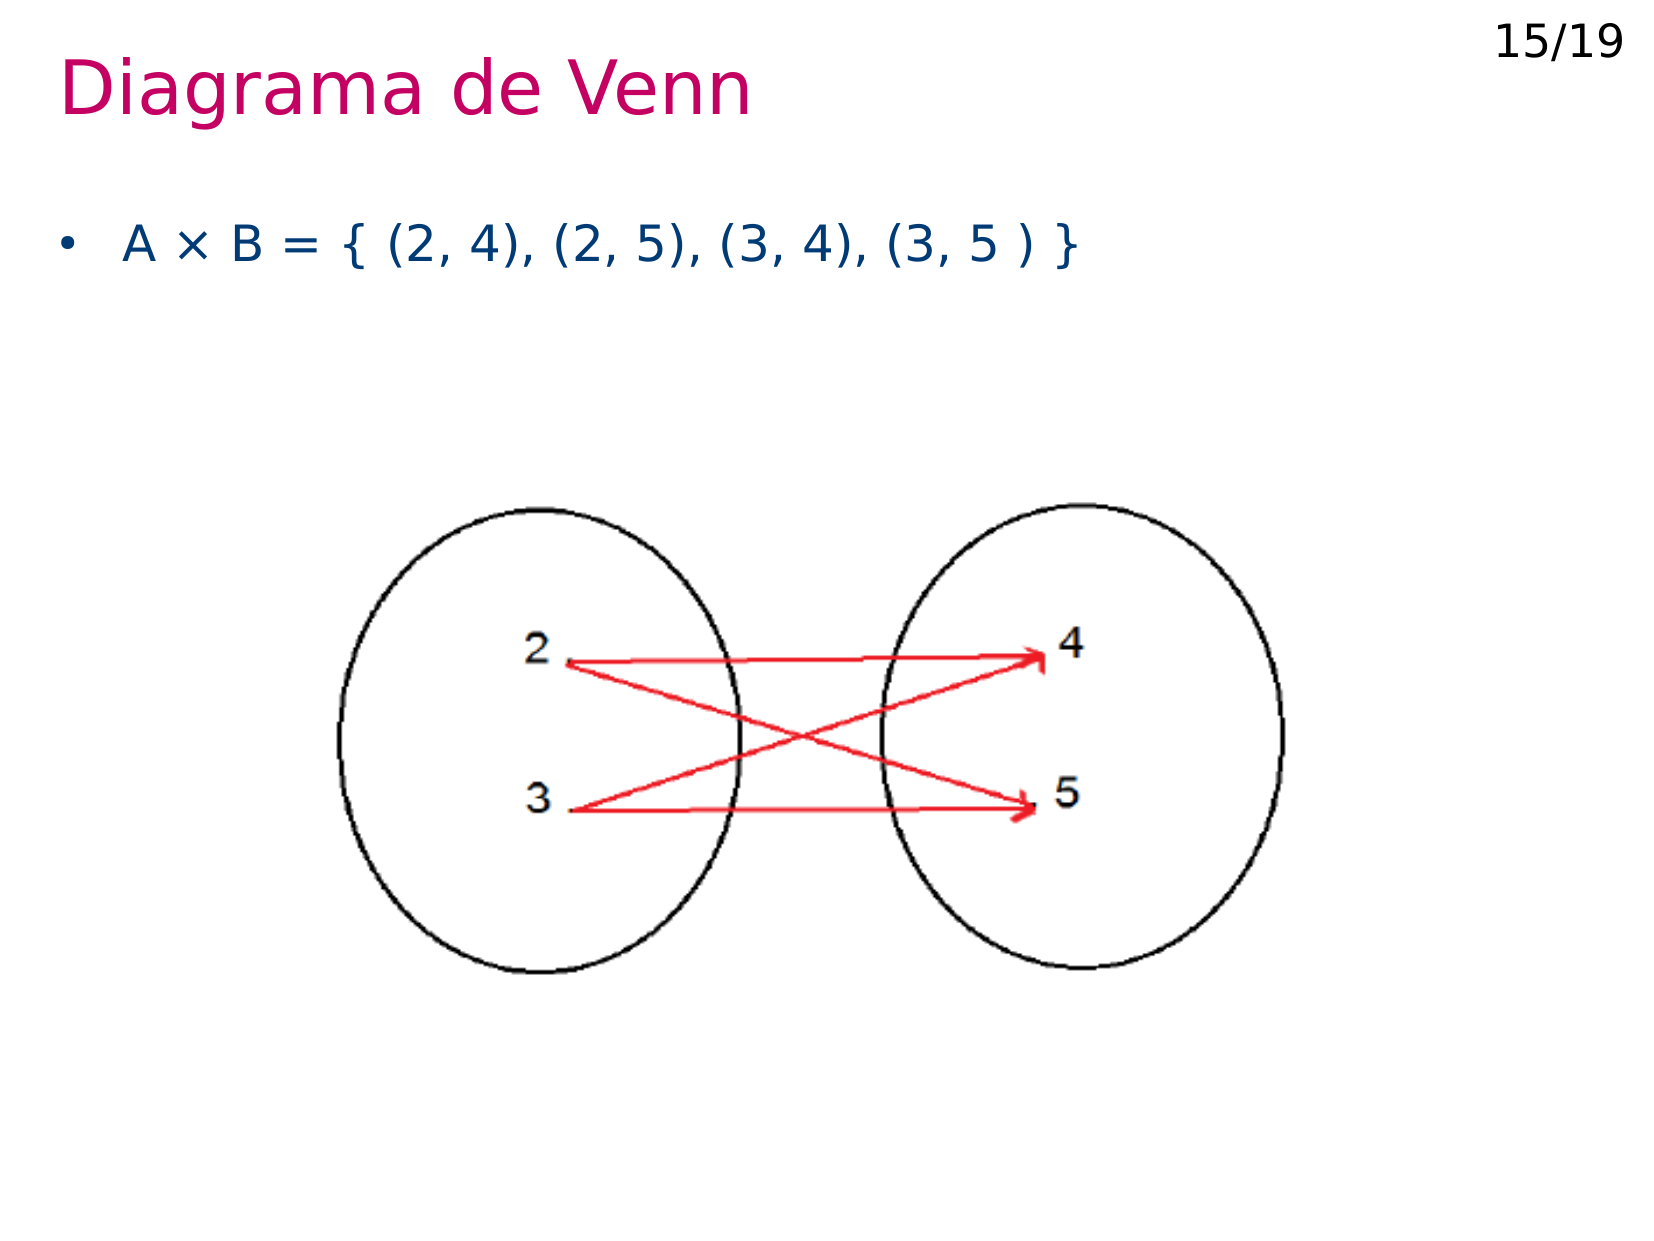

15
# Diagrama de Venn
 A × B = { (2, 4), (2, 5), (3, 4), (3, 5 ) }